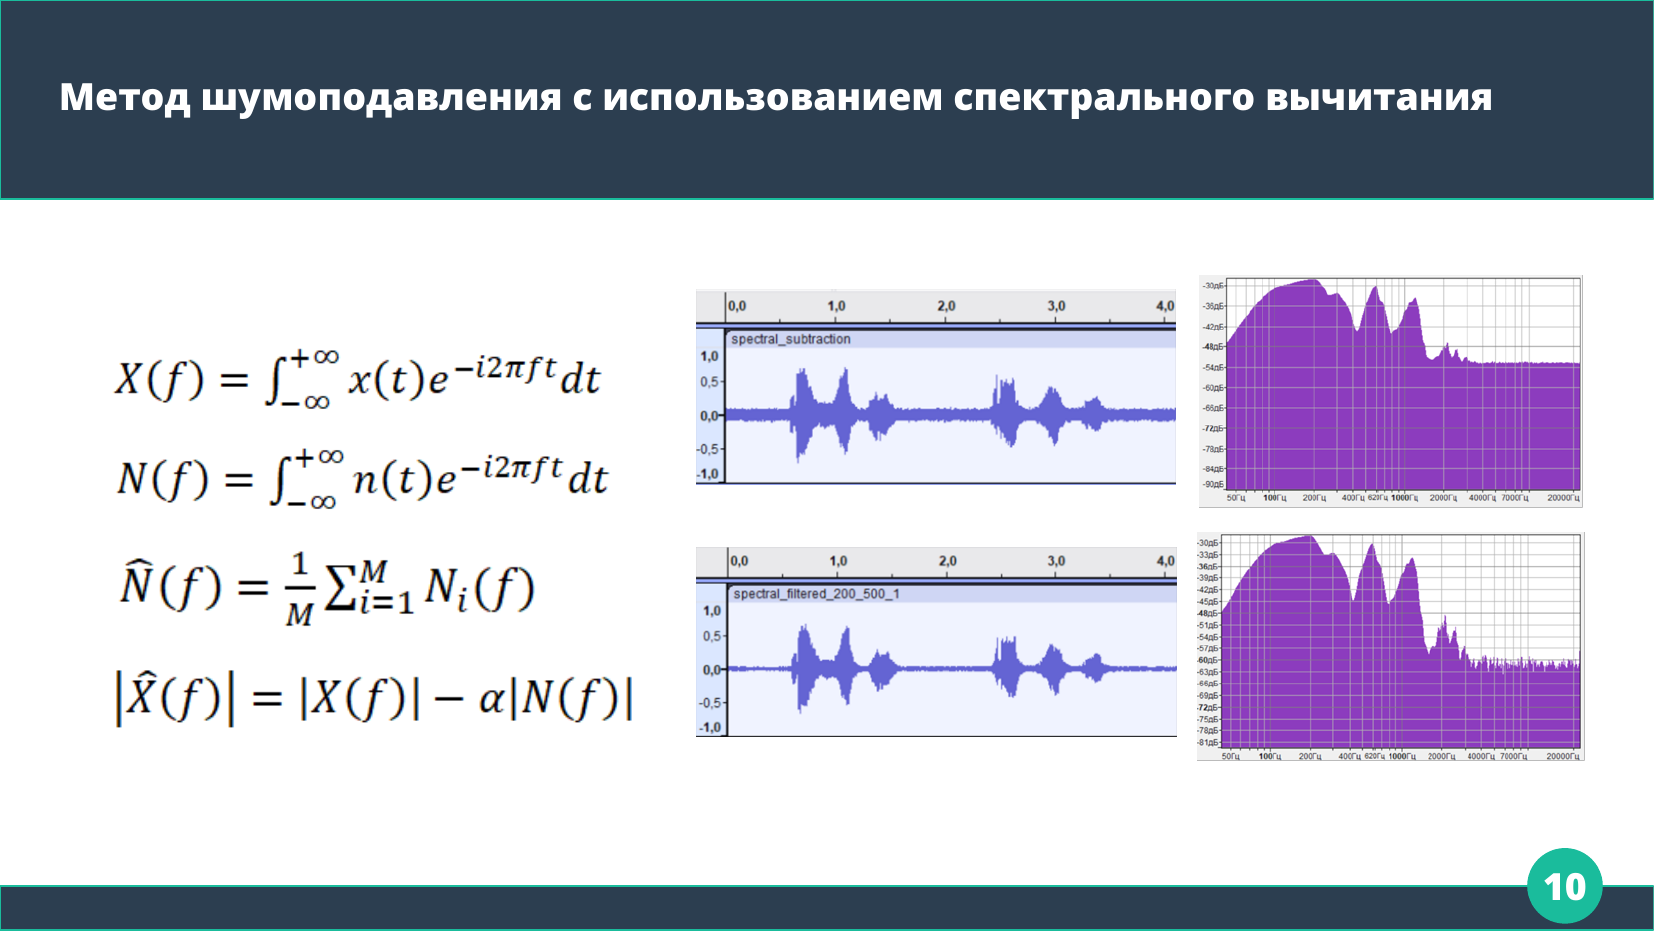

# Метод шумоподавления с использованием спектрального вычитания
10